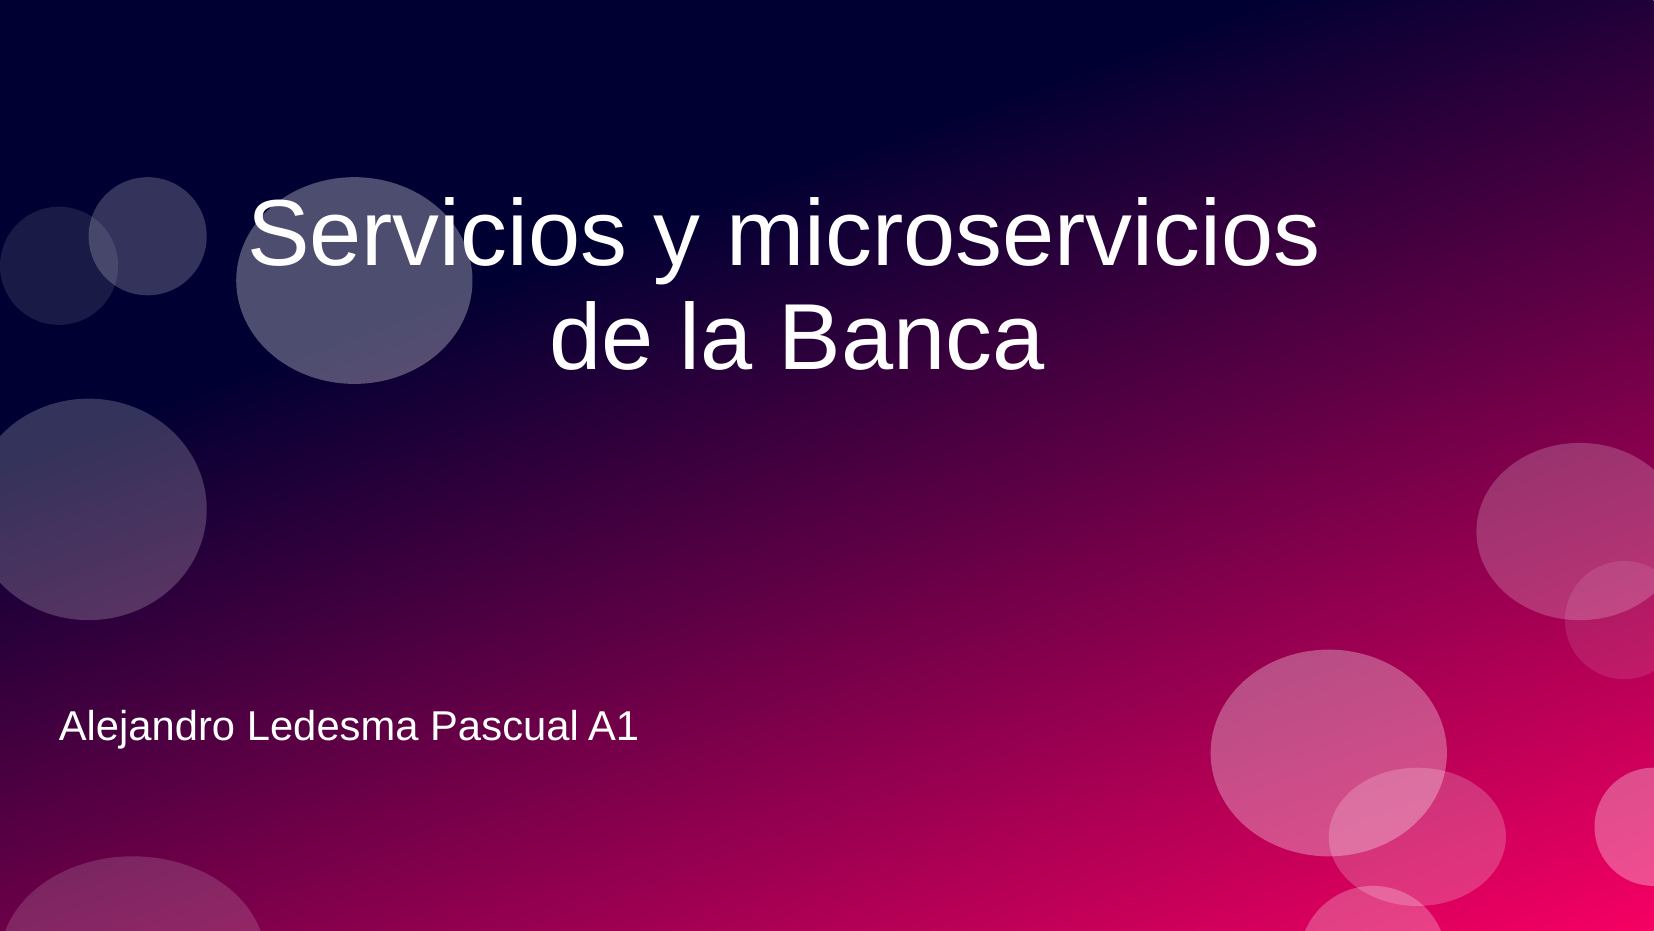

# Servicios y microservicios
de la Banca
Alejandro Ledesma Pascual A1